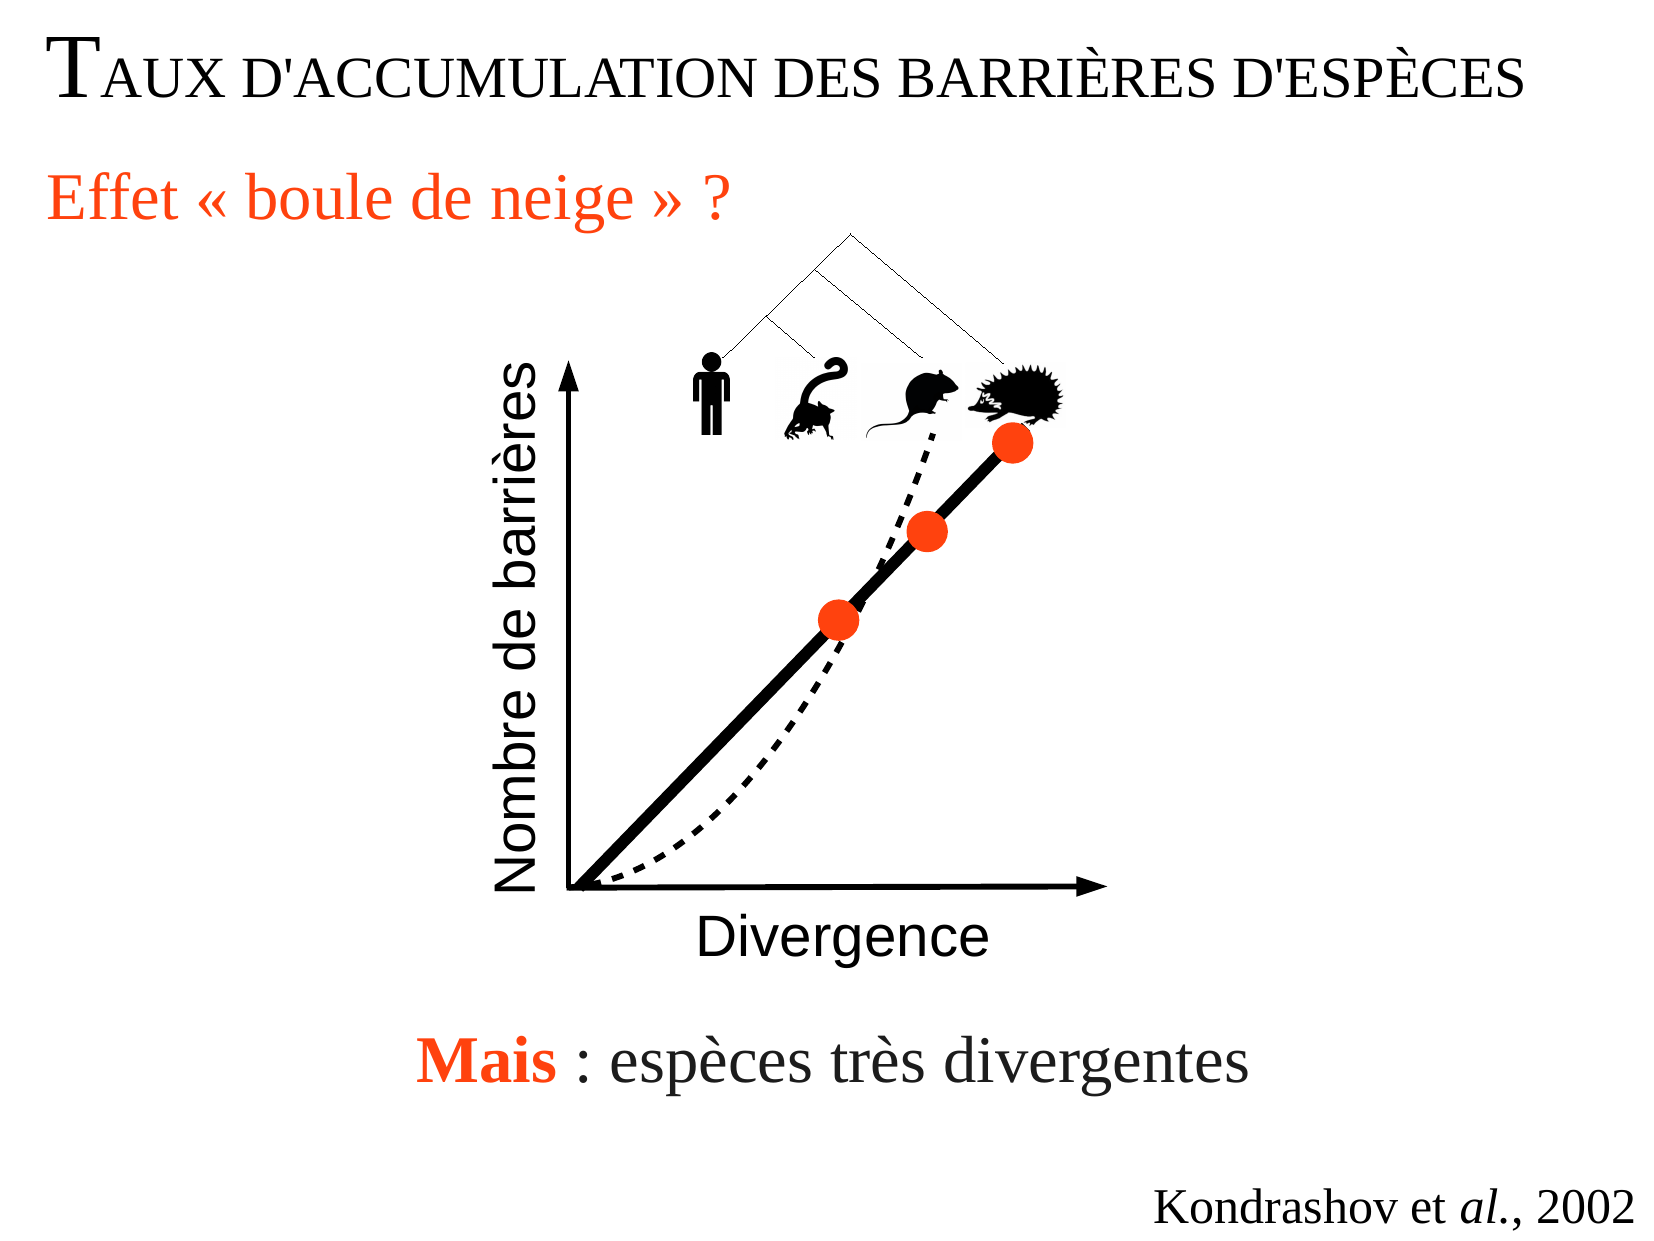

TAUX D'ACCUMULATION DES BARRIÈRES D'ESPÈCES
Effet « boule de neige » ?
Nombre de barrières
Divergence
Mais : espèces très divergentes
Kondrashov et al., 2002